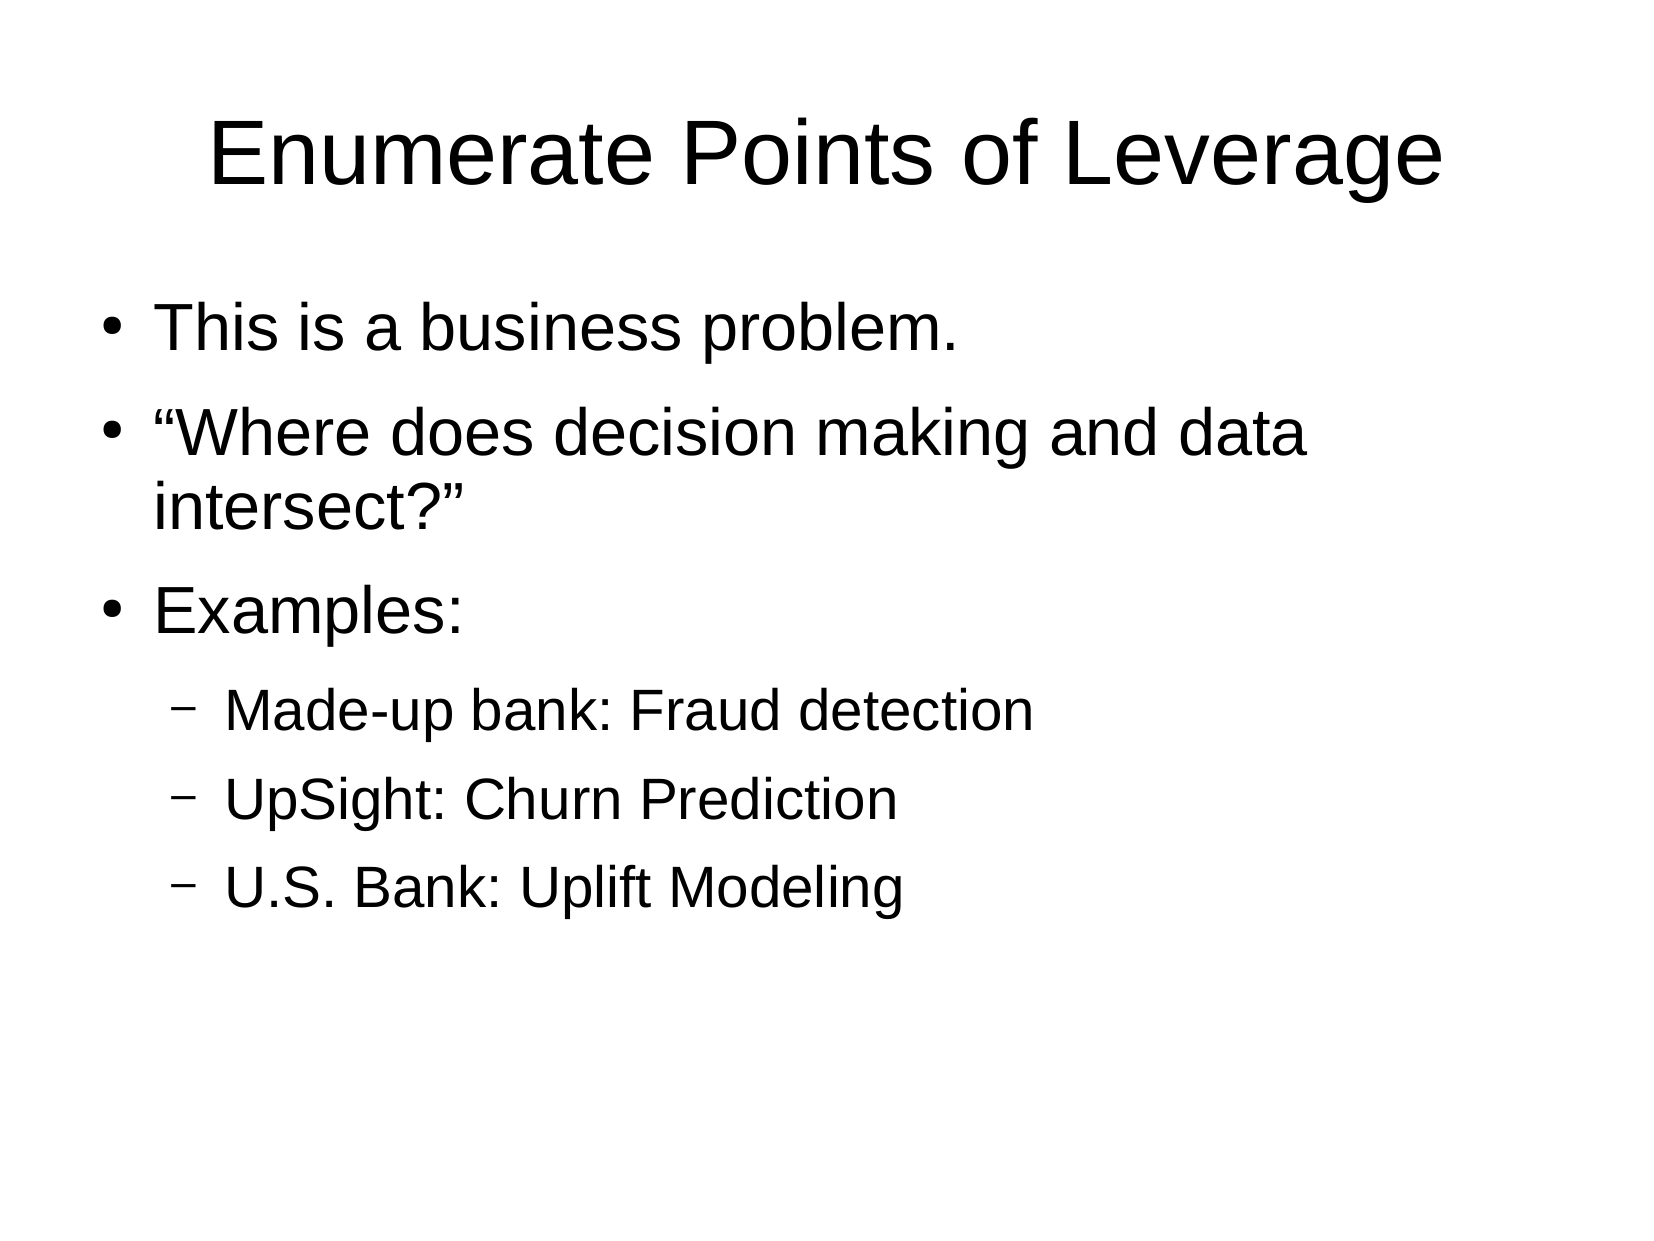

# Enumerate Points of Leverage
This is a business problem.
“Where does decision making and data intersect?”
Examples:
Made-up bank: Fraud detection
UpSight: Churn Prediction
U.S. Bank: Uplift Modeling